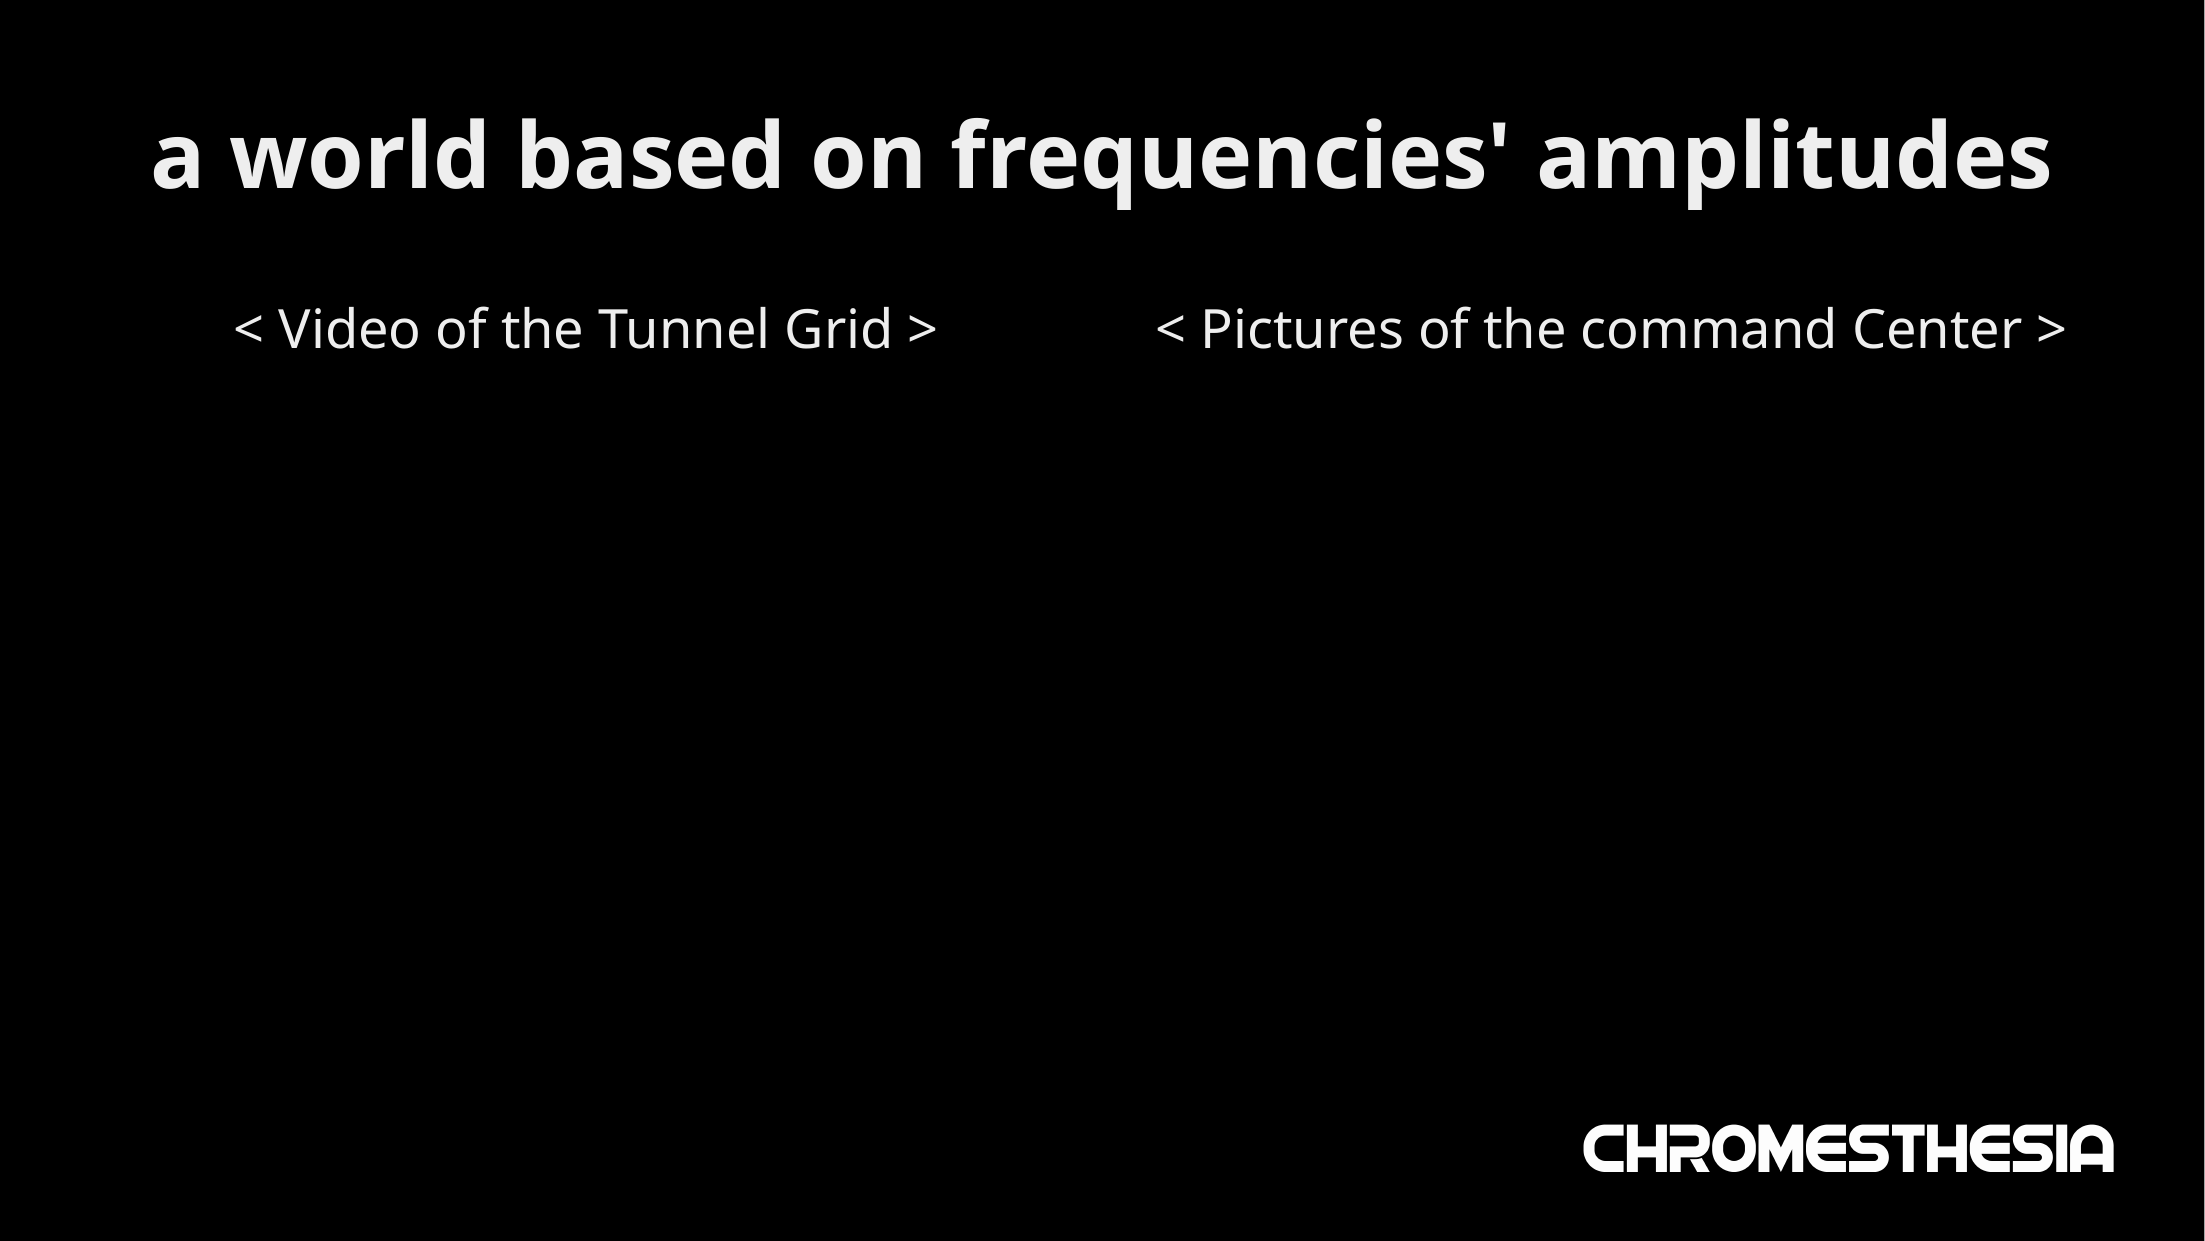

# a world based on frequencies' amplitudes
< Video of the Tunnel Grid >
< Pictures of the command Center >